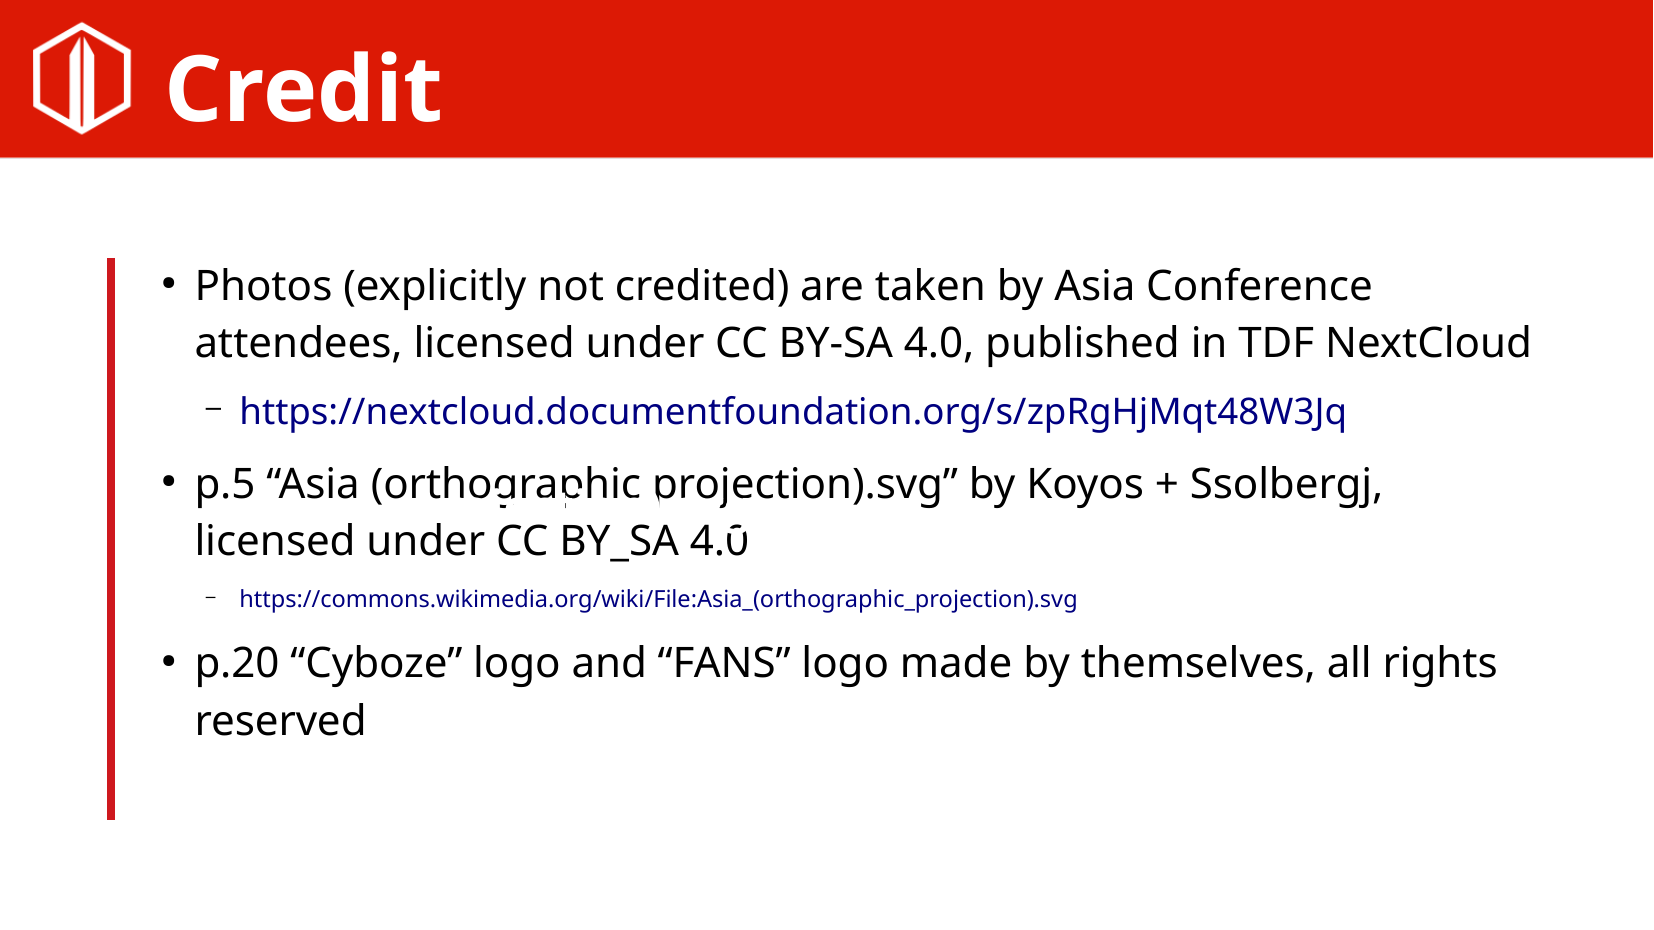

# Credit
Photos (explicitly not credited) are taken by Asia Conference attendees, licensed under CC BY-SA 4.0, published in TDF NextCloud
https://nextcloud.documentfoundation.org/s/zpRgHjMqt48W3Jq
p.5 “Asia (orthographic projection).svg” by Koyos + Ssolbergj, licensed under CC BY_SA 4.0
https://commons.wikimedia.org/wiki/File:Asia_(orthographic_projection).svg
p.20 “Cyboze” logo and “FANS” logo made by themselves, all rights reserved
Asia (orthographic projection).svg